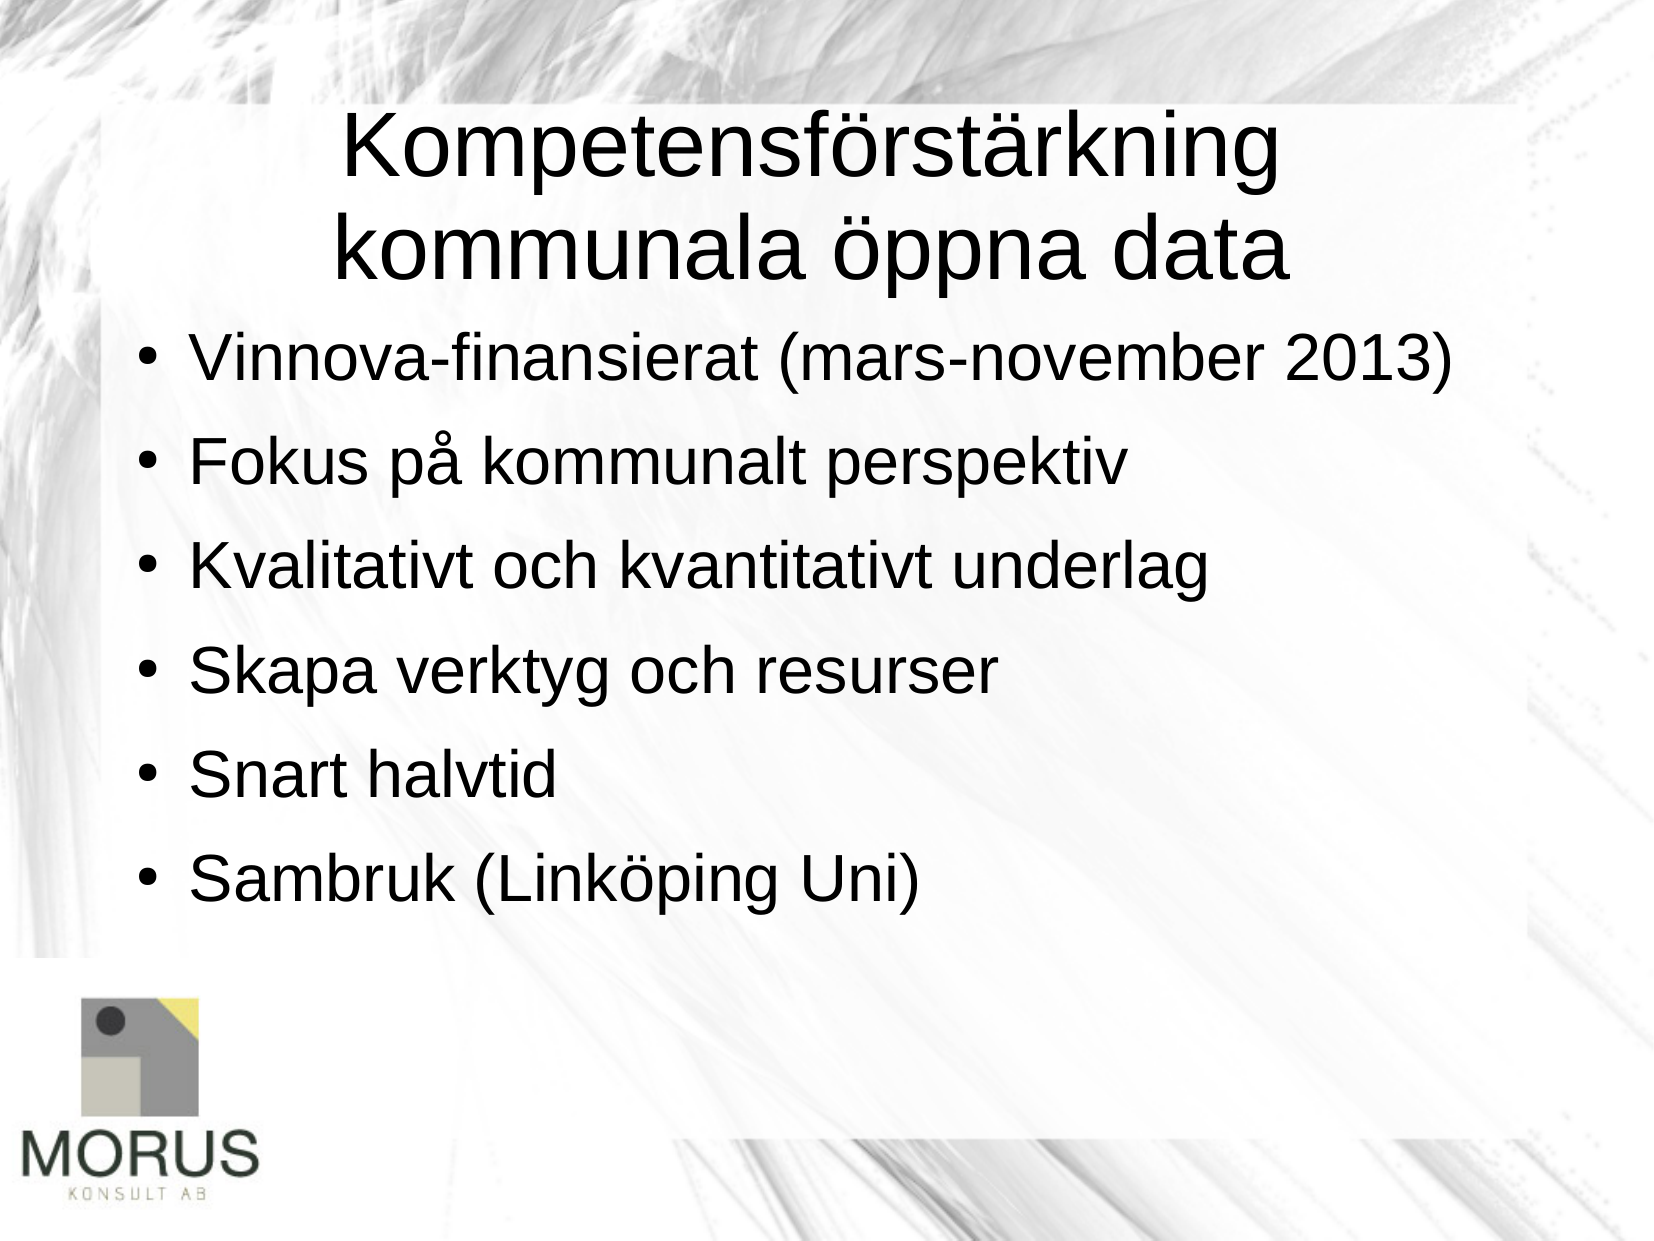

# Kompetensförstärkning kommunala öppna data
Vinnova-finansierat (mars-november 2013)
Fokus på kommunalt perspektiv
Kvalitativt och kvantitativt underlag
Skapa verktyg och resurser
Snart halvtid
Sambruk (Linköping Uni)